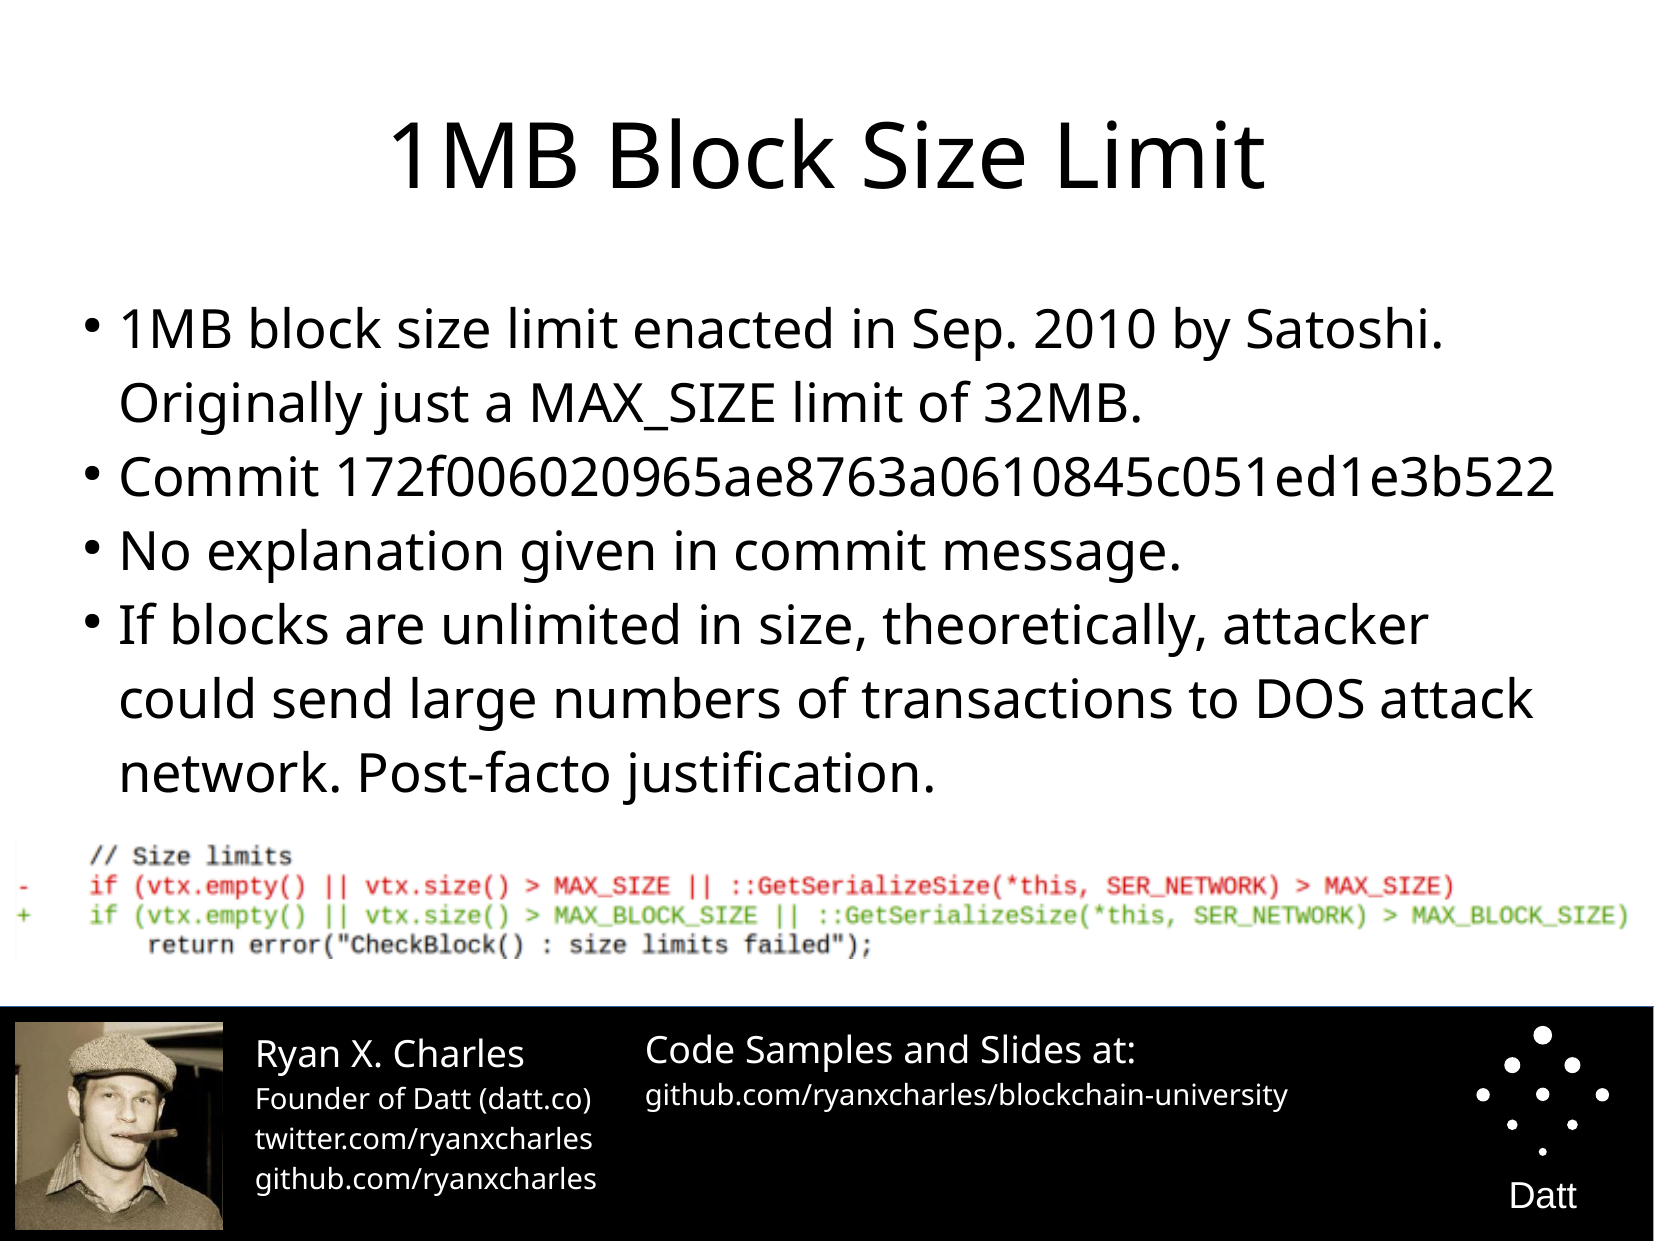

# 1MB Block Size Limit
1MB block size limit enacted in Sep. 2010 by Satoshi. Originally just a MAX_SIZE limit of 32MB.
Commit 172f006020965ae8763a0610845c051ed1e3b522
No explanation given in commit message.
If blocks are unlimited in size, theoretically, attacker could send large numbers of transactions to DOS attack network. Post-facto justification.
Code Samples and Slides at:
github.com/ryanxcharles/blockchain-university
Ryan X. Charles
Founder of Datt (datt.co)
twitter.com/ryanxcharles
github.com/ryanxcharles
Datt